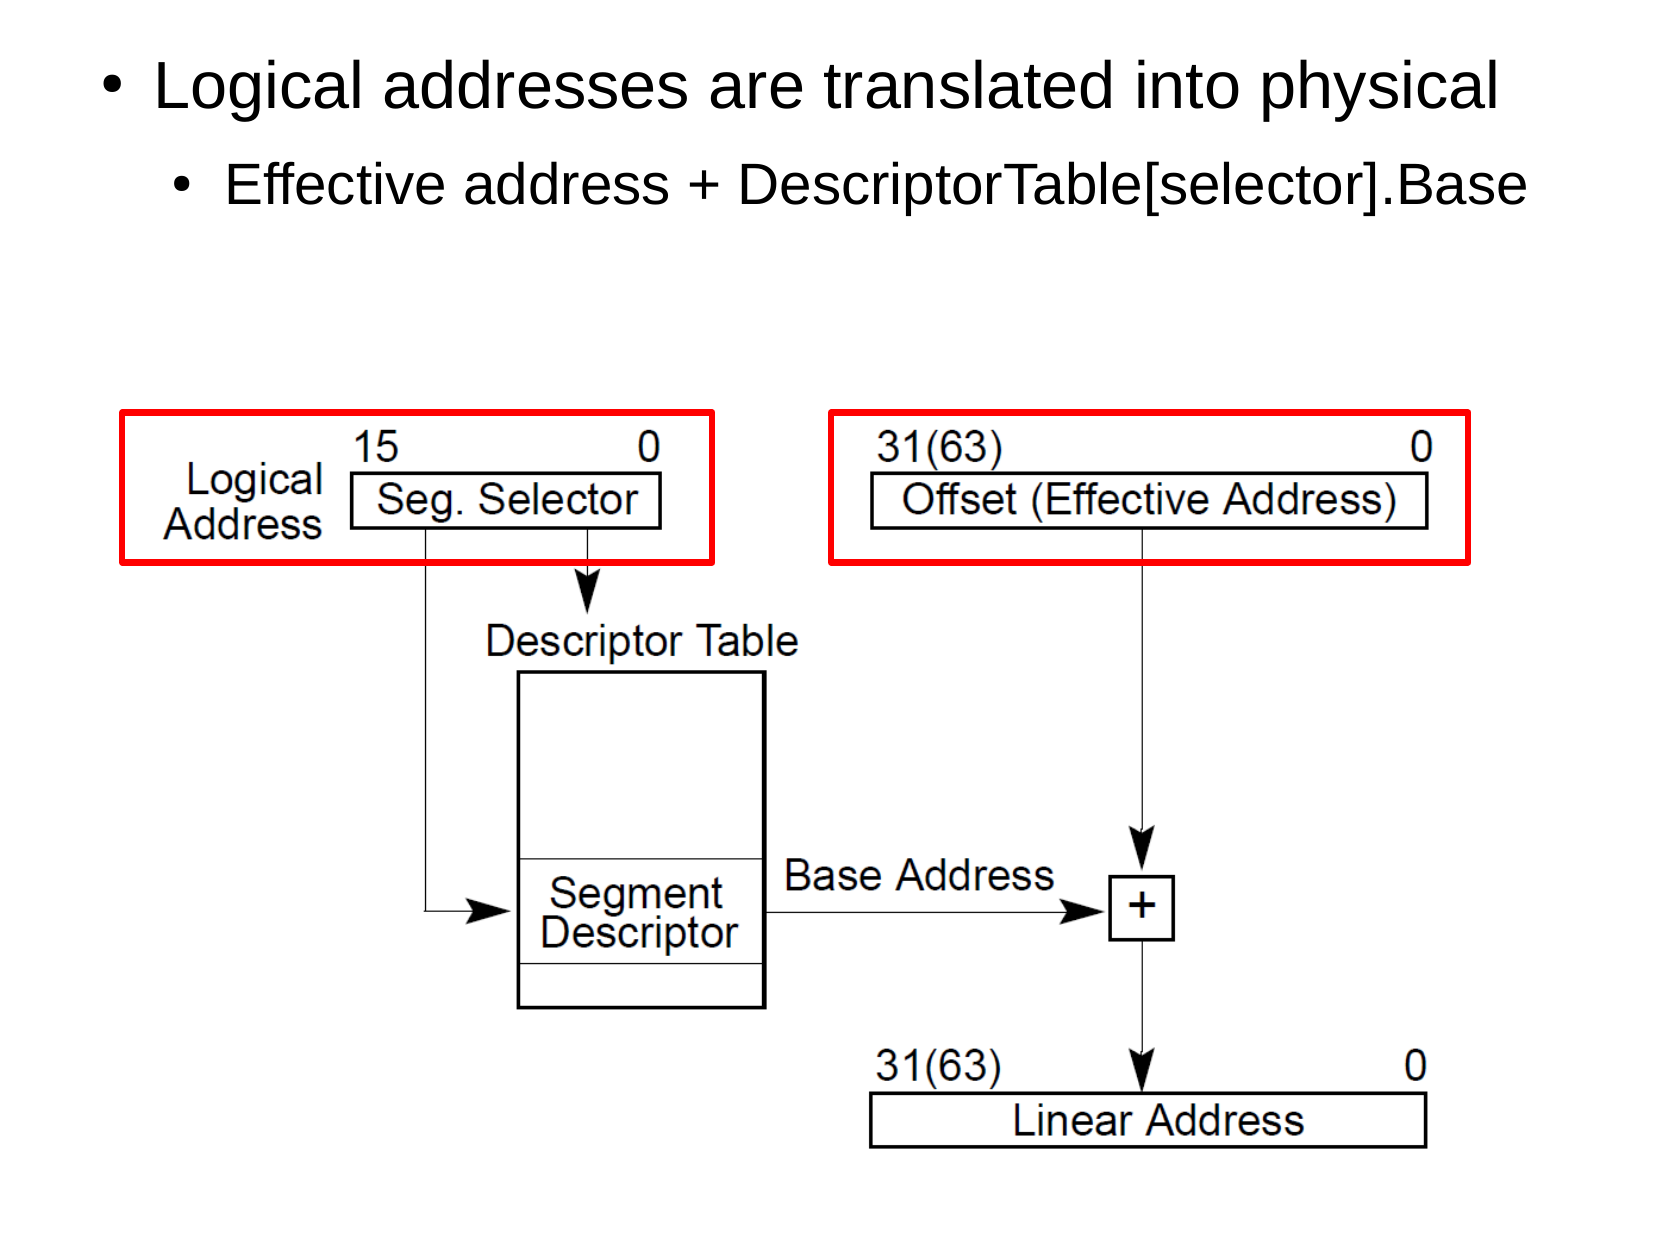

# Logical addresses are translated into physical
Effective address + DescriptorTable[selector].Base